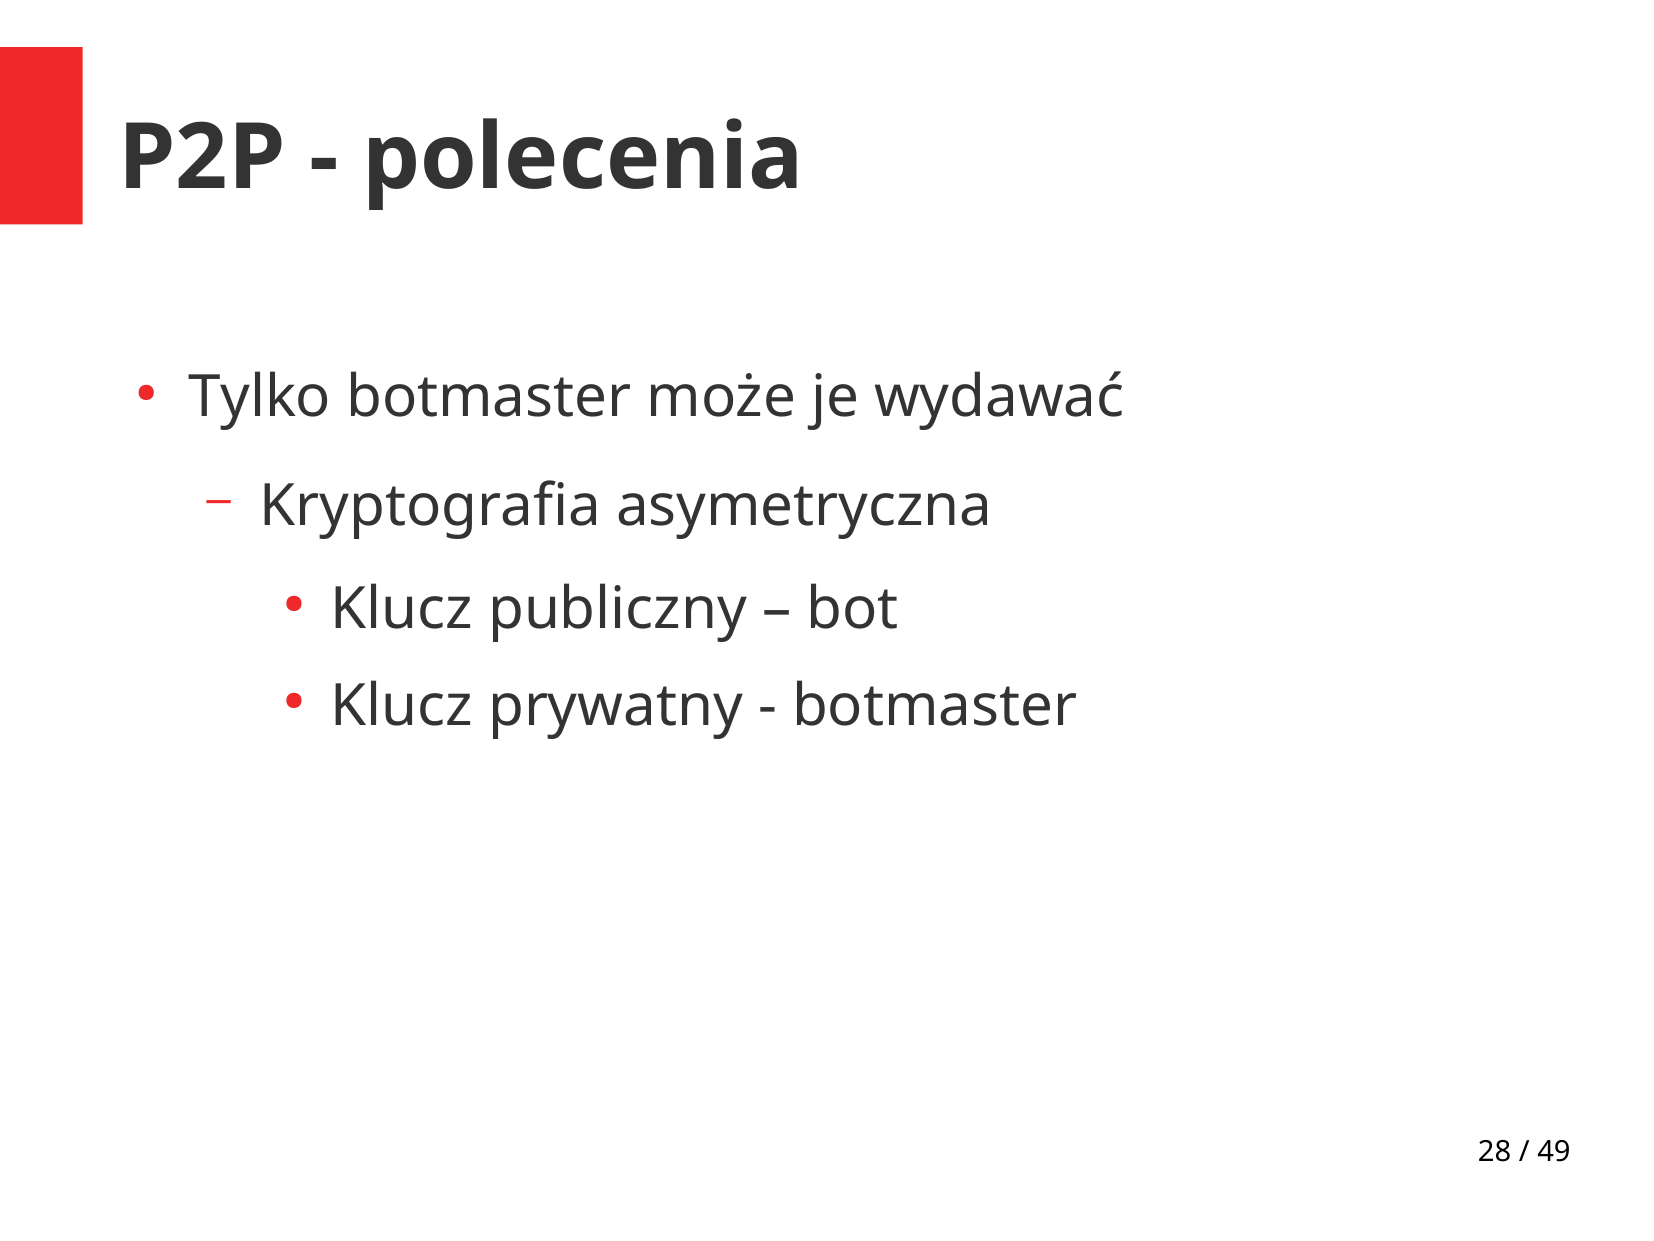

# P2P - polecenia
Tylko botmaster może je wydawać
Kryptografia asymetryczna
Klucz publiczny – bot
Klucz prywatny - botmaster
28